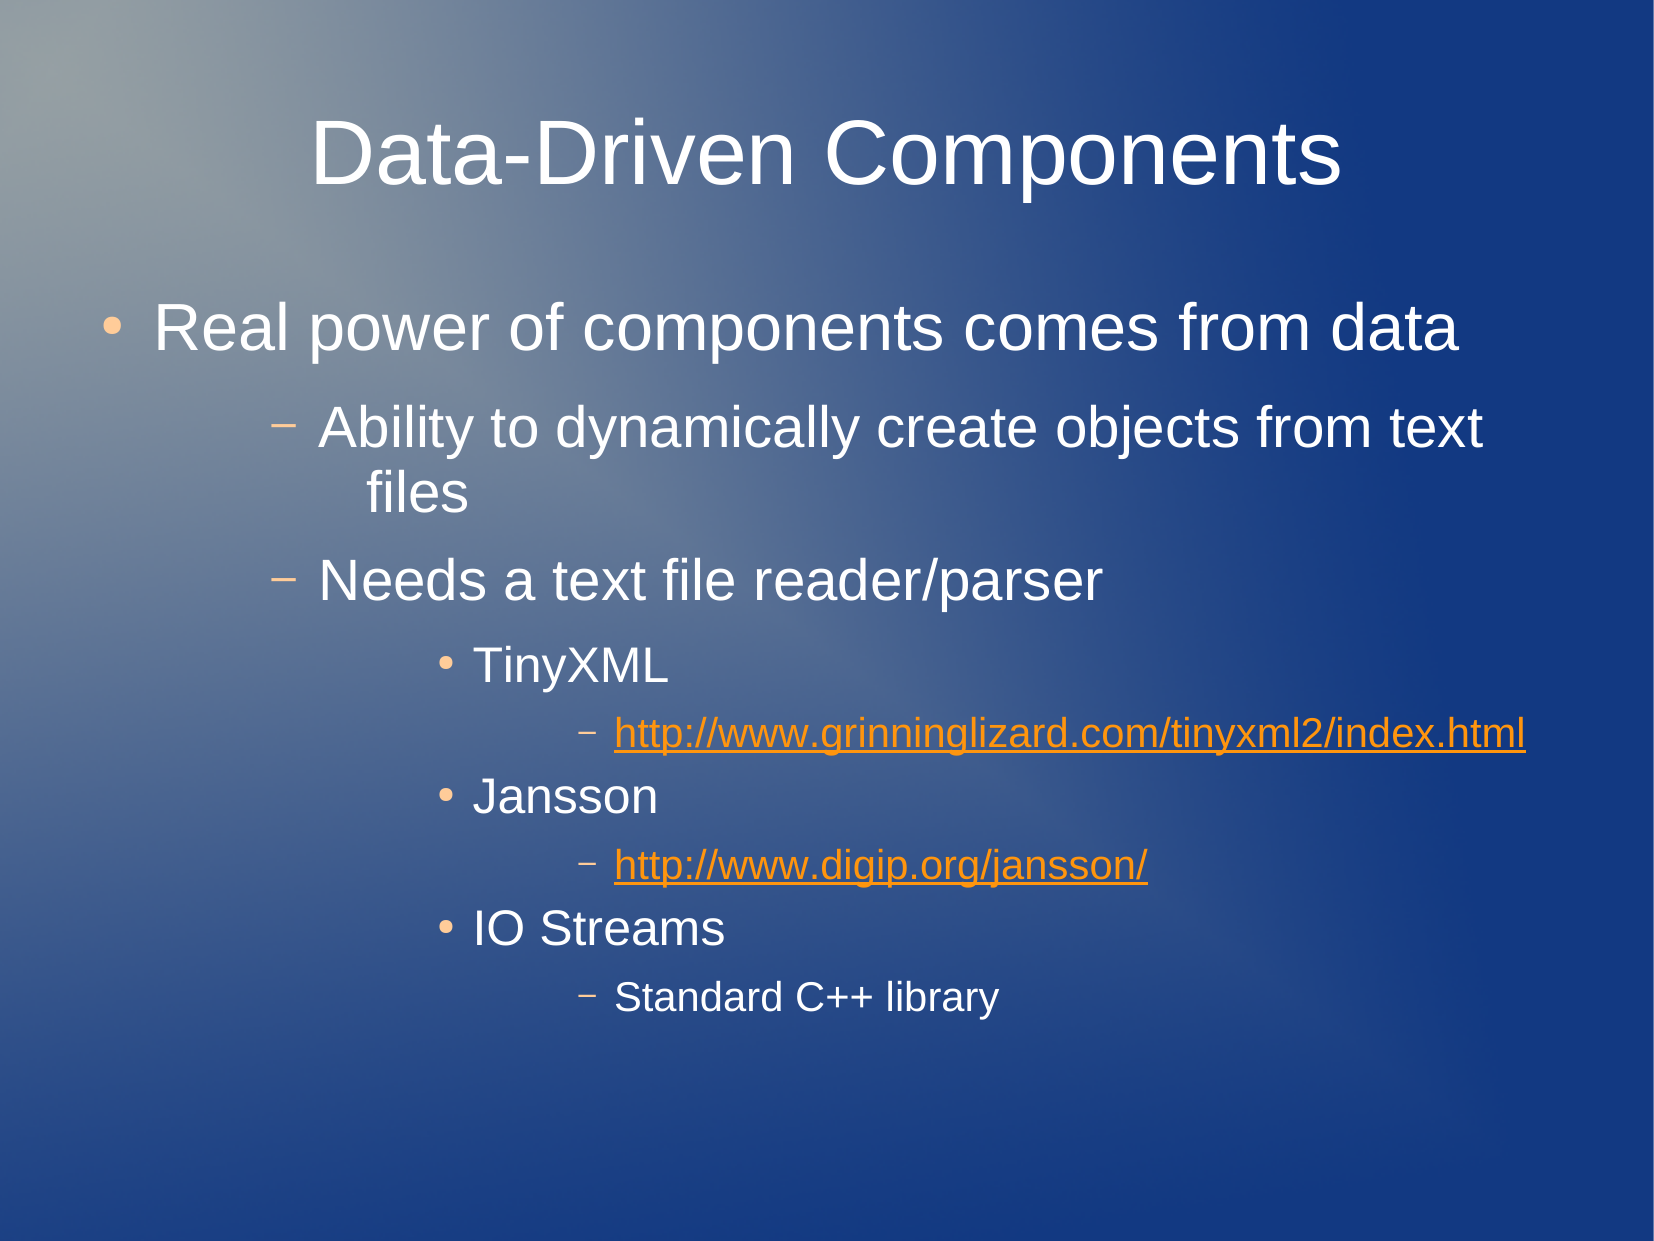

# Data-Driven Components
Real power of components comes from data
Ability to dynamically create objects from text files
Needs a text file reader/parser
TinyXML
http://www.grinninglizard.com/tinyxml2/index.html
Jansson
http://www.digip.org/jansson/
IO Streams
Standard C++ library